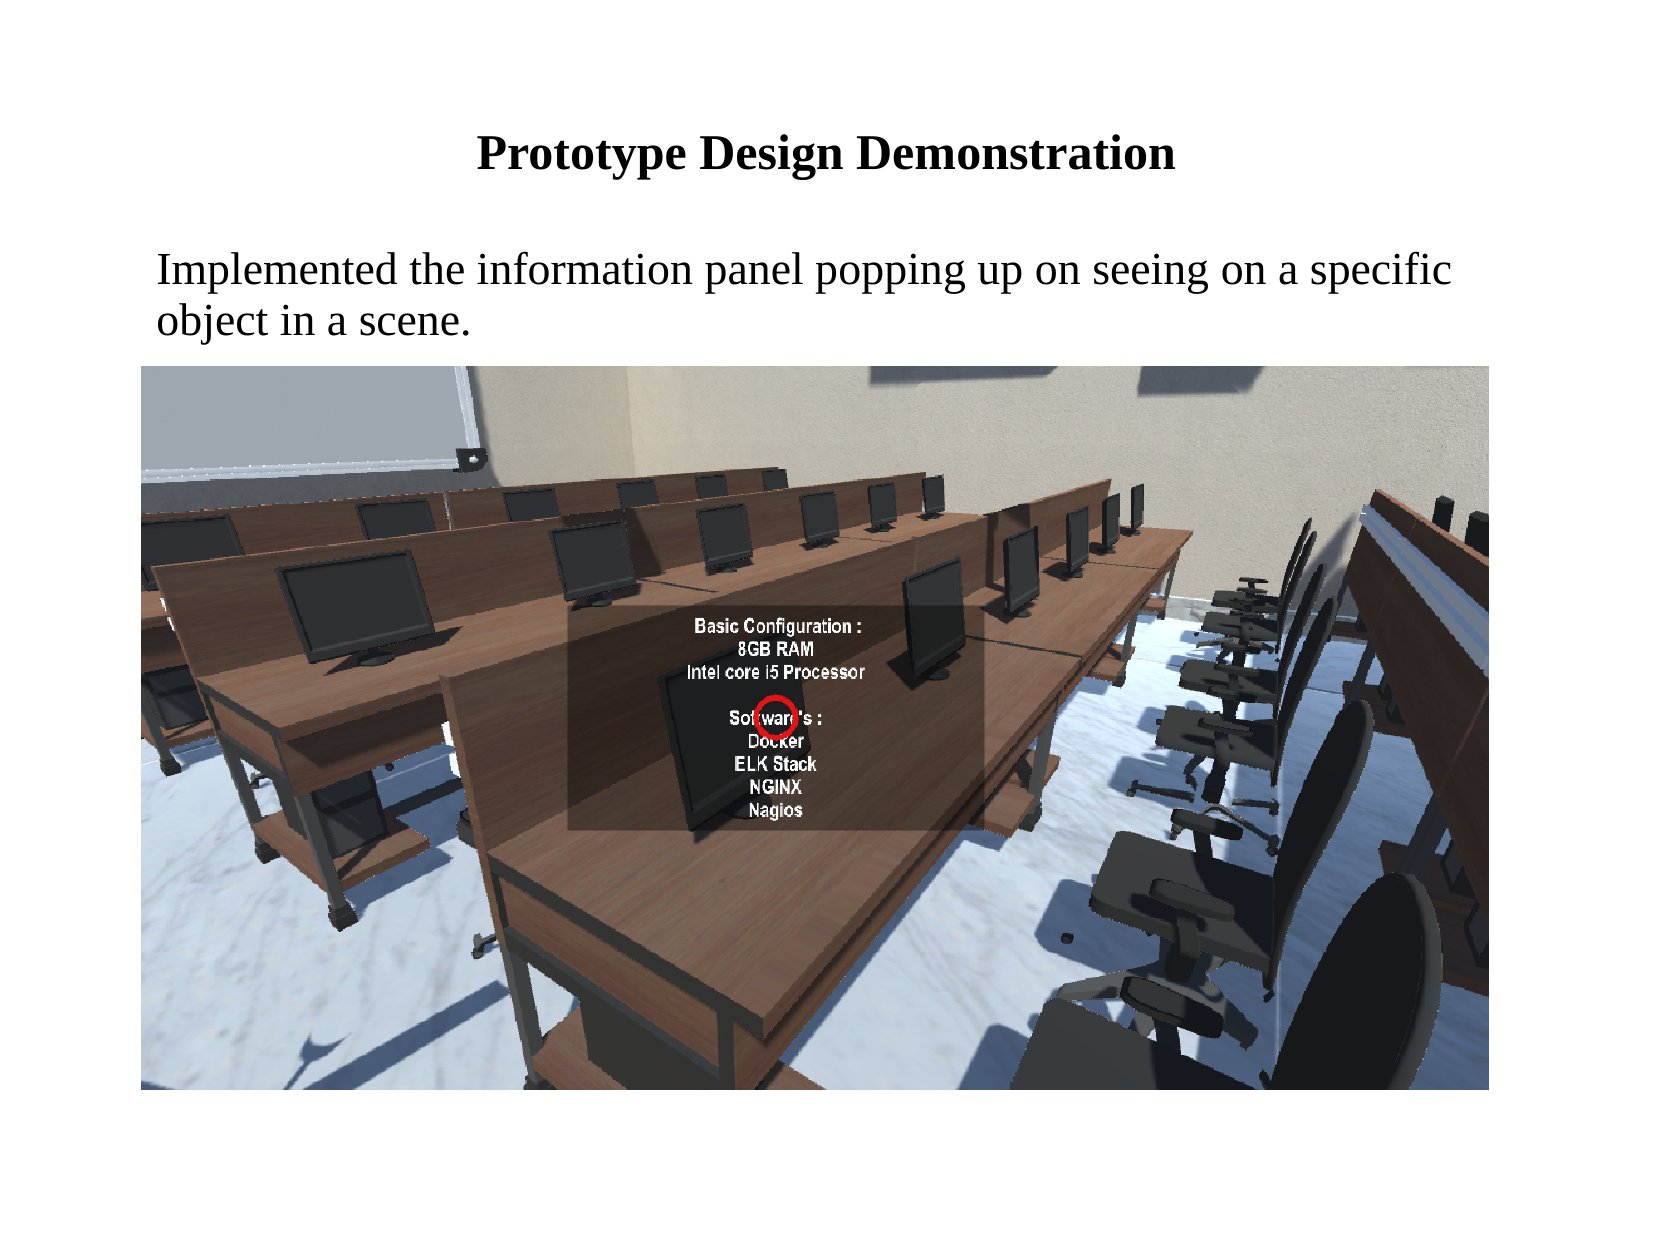

# Prototype Design Demonstration
Implemented the information panel popping up on seeing on a specific object in a scene.